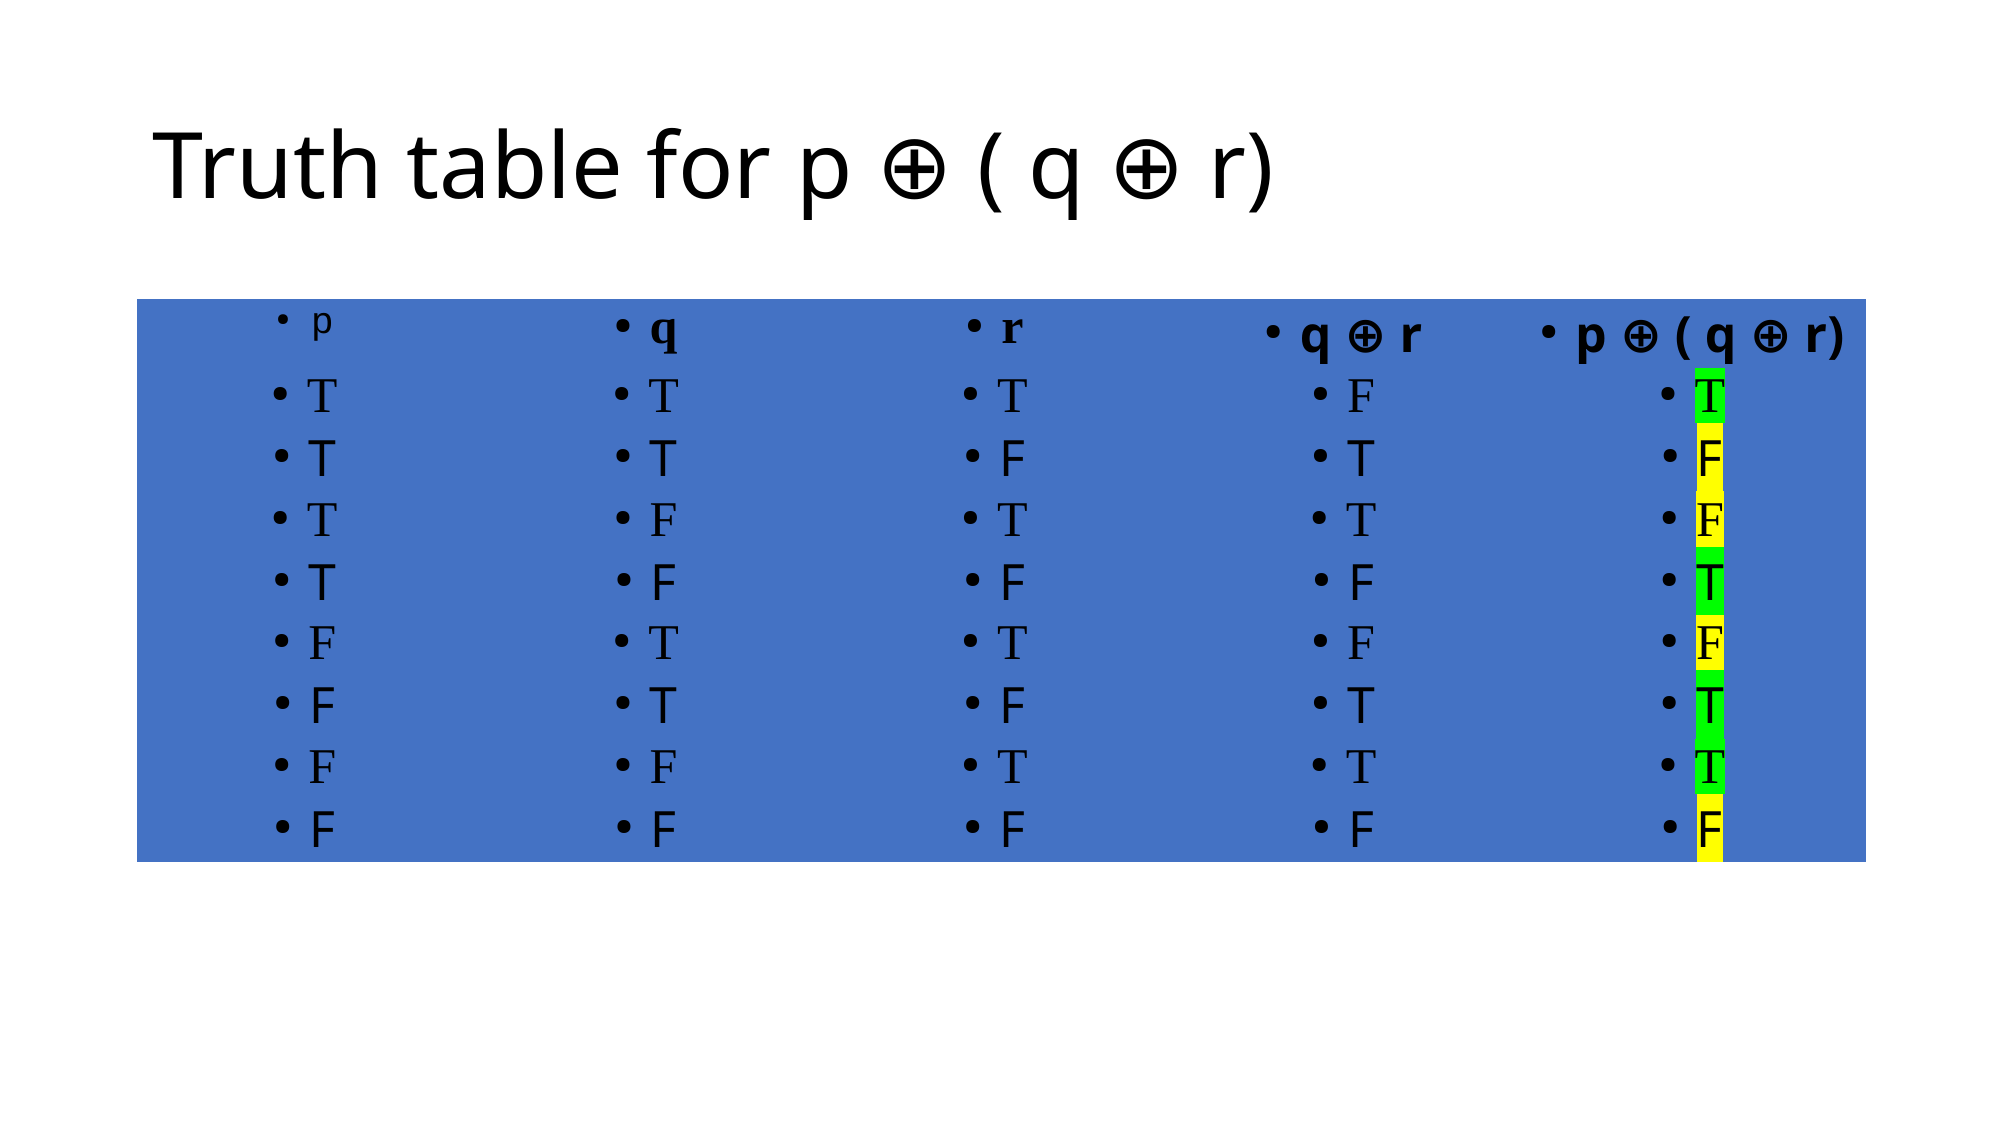

# Truth table for p ⊕ ( q ⊕ r)
| p | q | r | q ⊕ r | p ⊕ ( q ⊕ r) |
| --- | --- | --- | --- | --- |
| T | T | T | F | T |
| T | T | F | T | F |
| T | F | T | T | F |
| T | F | F | F | T |
| F | T | T | F | F |
| F | T | F | T | T |
| F | F | T | T | T |
| F | F | F | F | F |